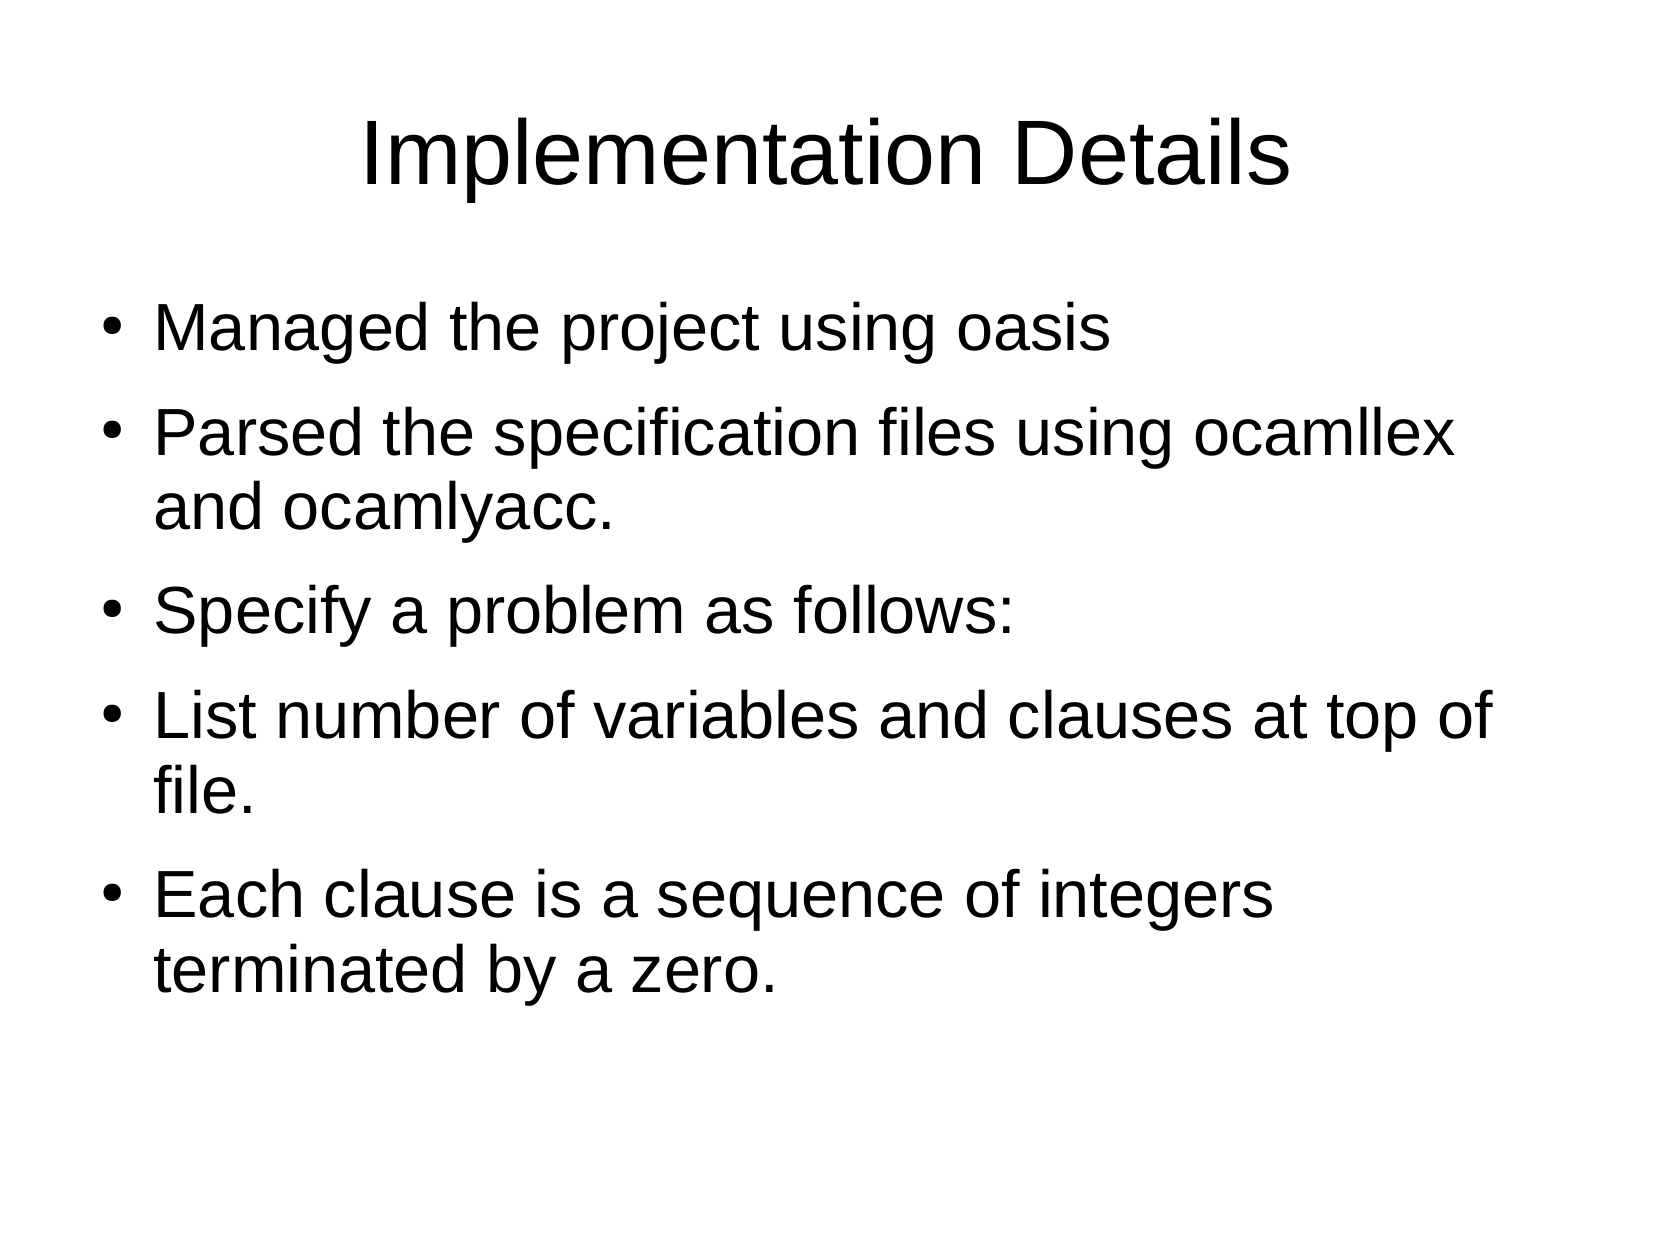

# Implementation Details
Managed the project using oasis
Parsed the specification files using ocamllex and ocamlyacc.
Specify a problem as follows:
List number of variables and clauses at top of file.
Each clause is a sequence of integers terminated by a zero.